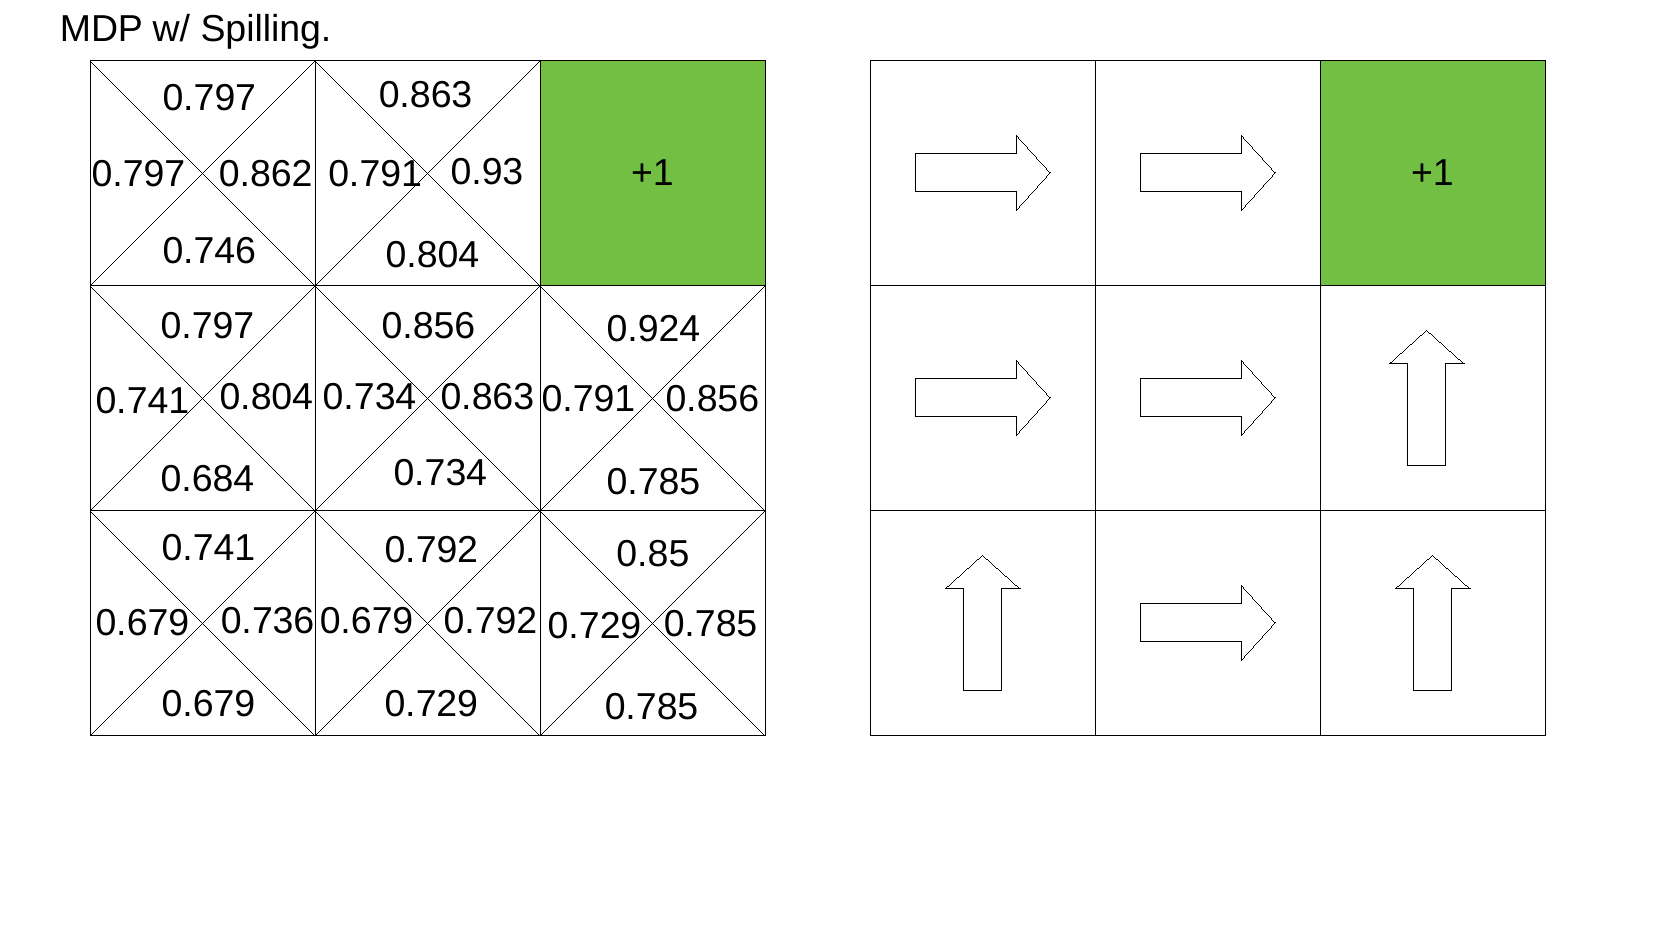

MDP w/ Spilling.
+1
+1
0.863
0.797
0.93
0.791
0.797
0.862
0.746
0.804
0.797
0.856
0.924
0.804
0.734
0.863
0.791
0.856
0.741
0.734
0.684
0.785
0.741
0.792
0.85
0.679
0.792
0.736
0.679
0.785
0.729
0.729
0.679
0.785